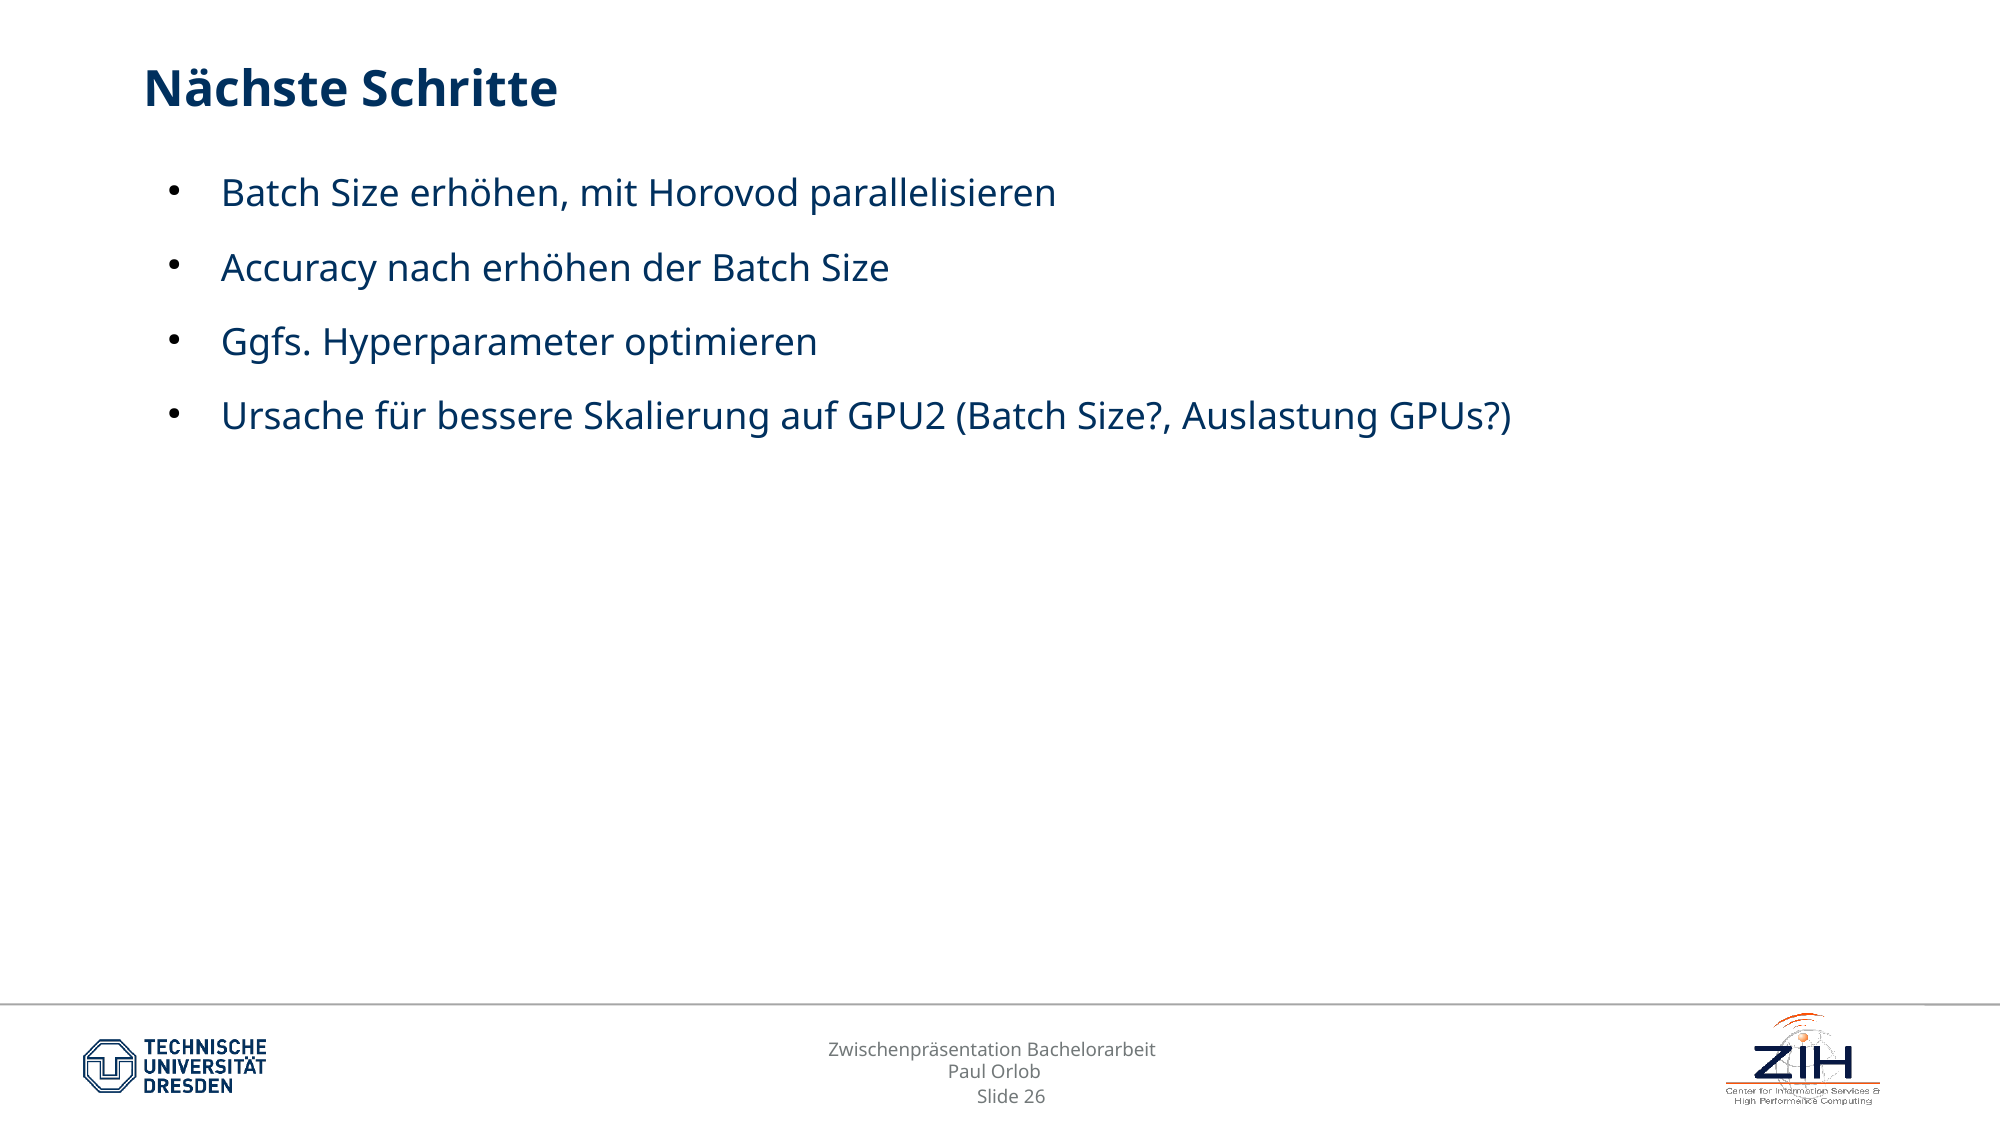

Nächste Schritte
# Batch Size erhöhen, mit Horovod parallelisieren
Accuracy nach erhöhen der Batch Size
Ggfs. Hyperparameter optimieren
Ursache für bessere Skalierung auf GPU2 (Batch Size?, Auslastung GPUs?)